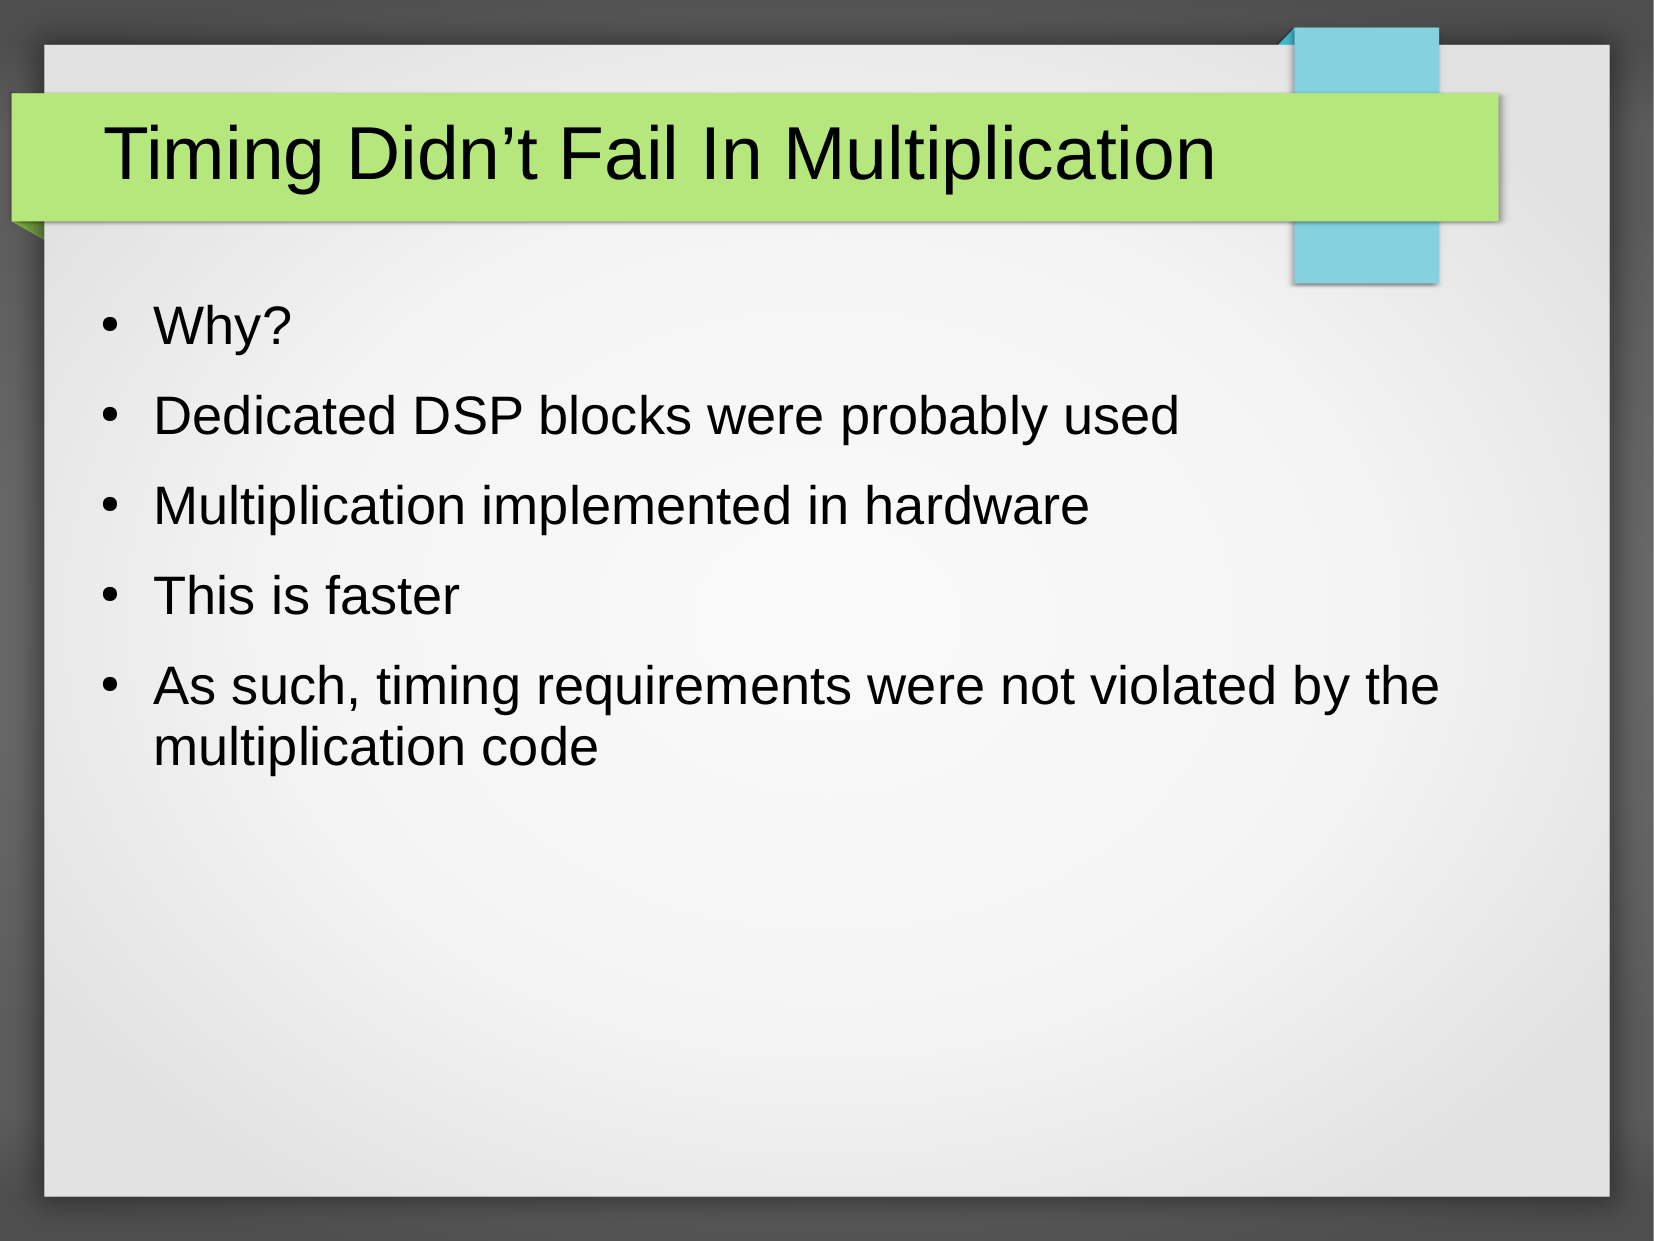

# Timing Didn’t Fail In Multiplication
Why?
Dedicated DSP blocks were probably used
Multiplication implemented in hardware
This is faster
As such, timing requirements were not violated by the multiplication code